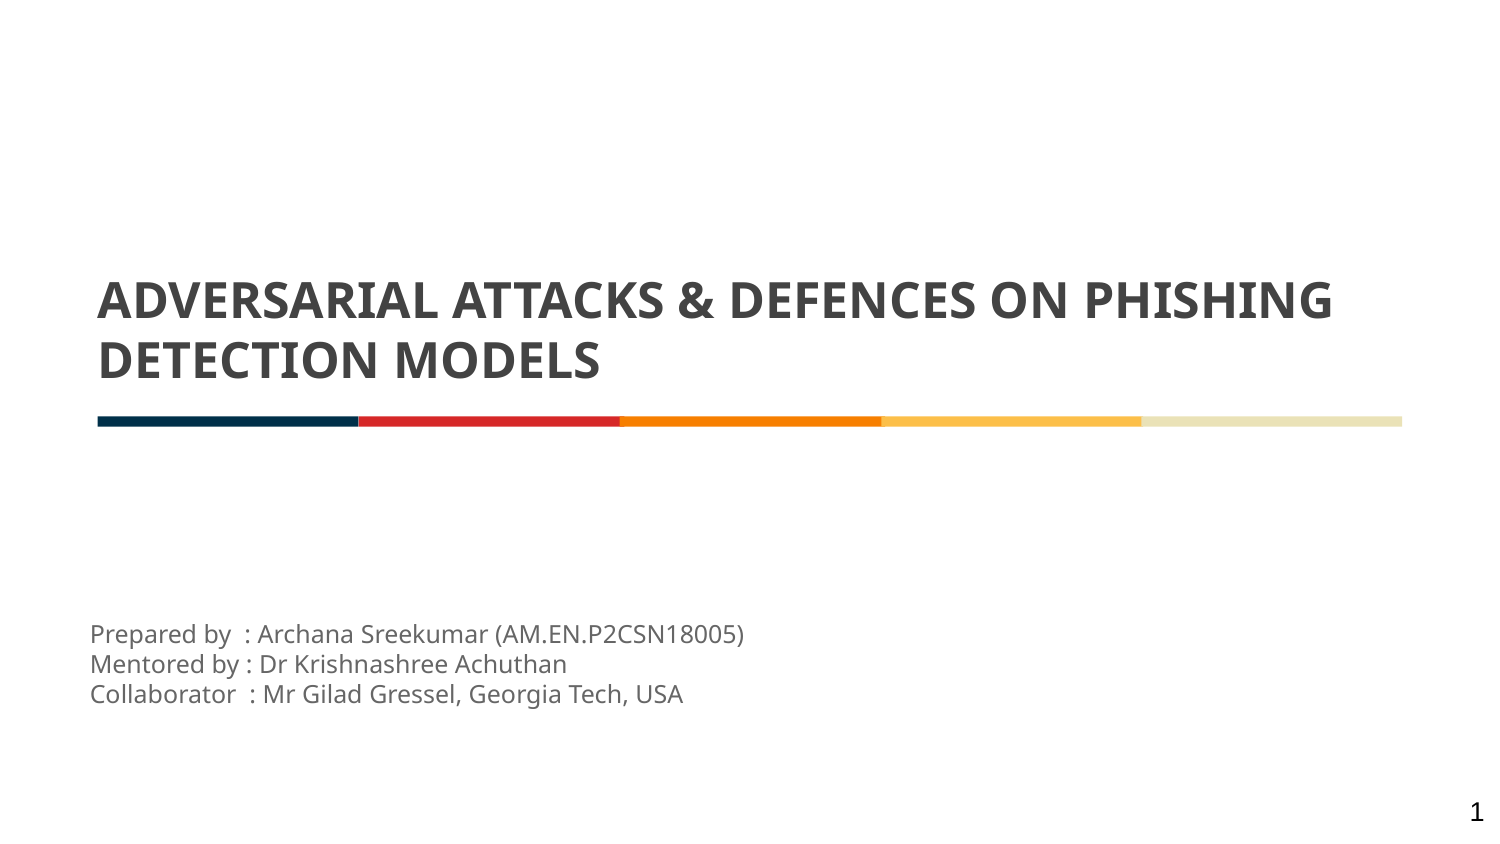

ADVERSARIAL ATTACKS & DEFENCES ON PHISHING DETECTION MODELS
Prepared by : Archana Sreekumar (AM.EN.P2CSN18005)
Mentored by : Dr Krishnashree Achuthan
Collaborator : Mr Gilad Gressel, Georgia Tech, USA